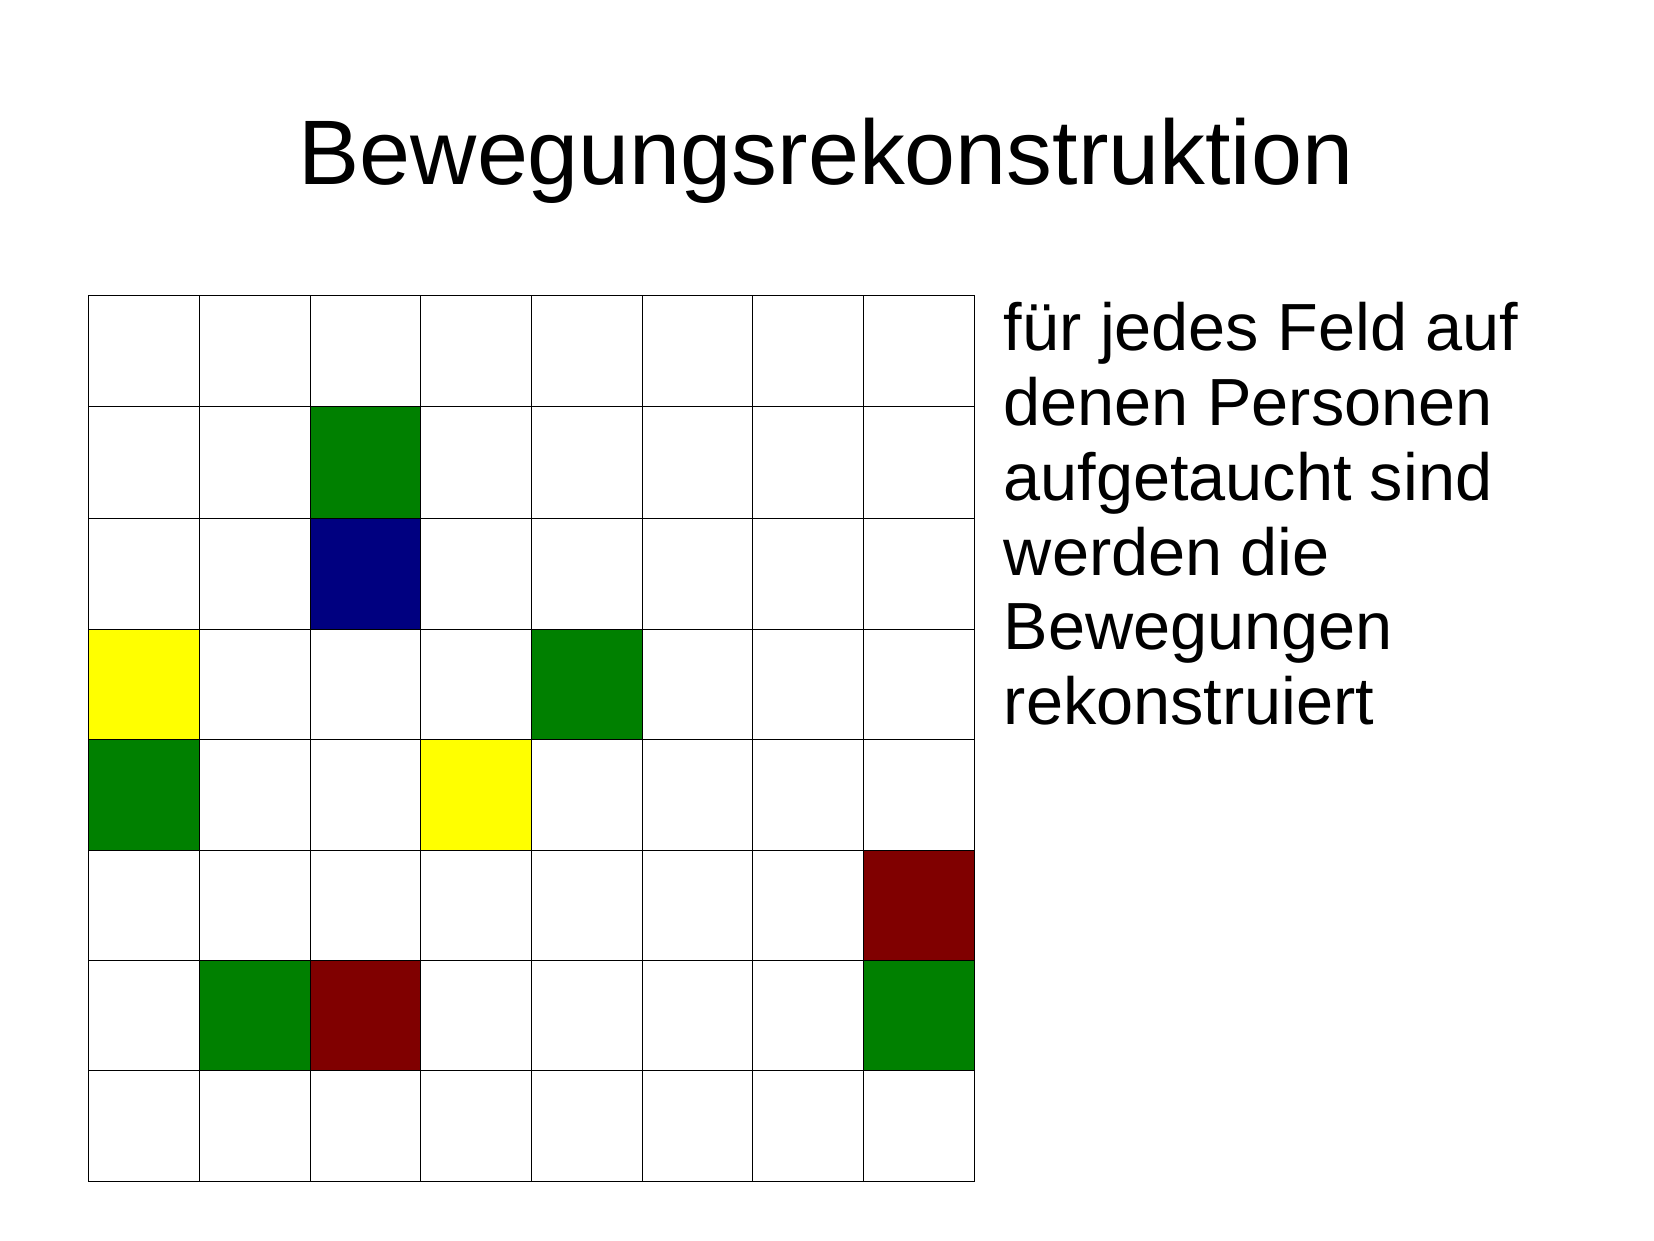

# Bewegungsrekonstruktion
für jedes Feld auf denen Personen aufgetaucht sind werden die Bewegungen rekonstruiert
| | | | | | | | |
| --- | --- | --- | --- | --- | --- | --- | --- |
| | | | | | | | |
| | | | | | | | |
| | | | | | | | |
| | | | | | | | |
| | | | | | | | |
| | | | | | | | |
| | | | | | | | |